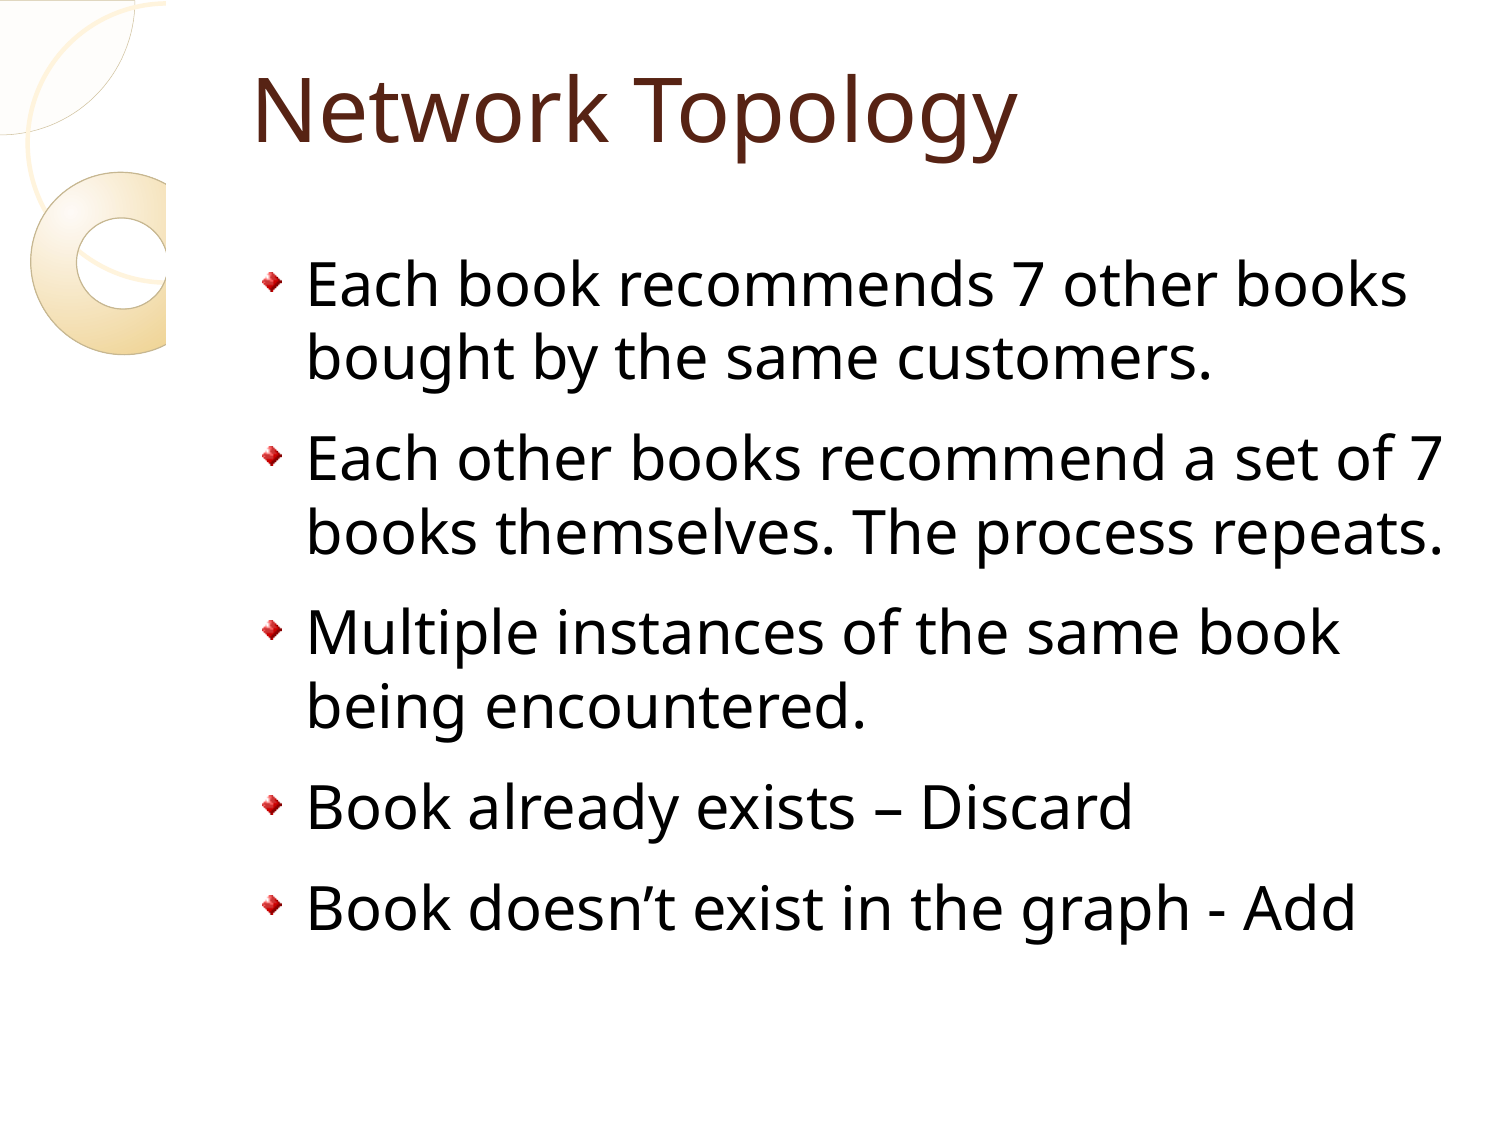

# Network Topology
Each book recommends 7 other books bought by the same customers.
Each other books recommend a set of 7 books themselves. The process repeats.
Multiple instances of the same book being encountered.
Book already exists – Discard
Book doesn’t exist in the graph - Add